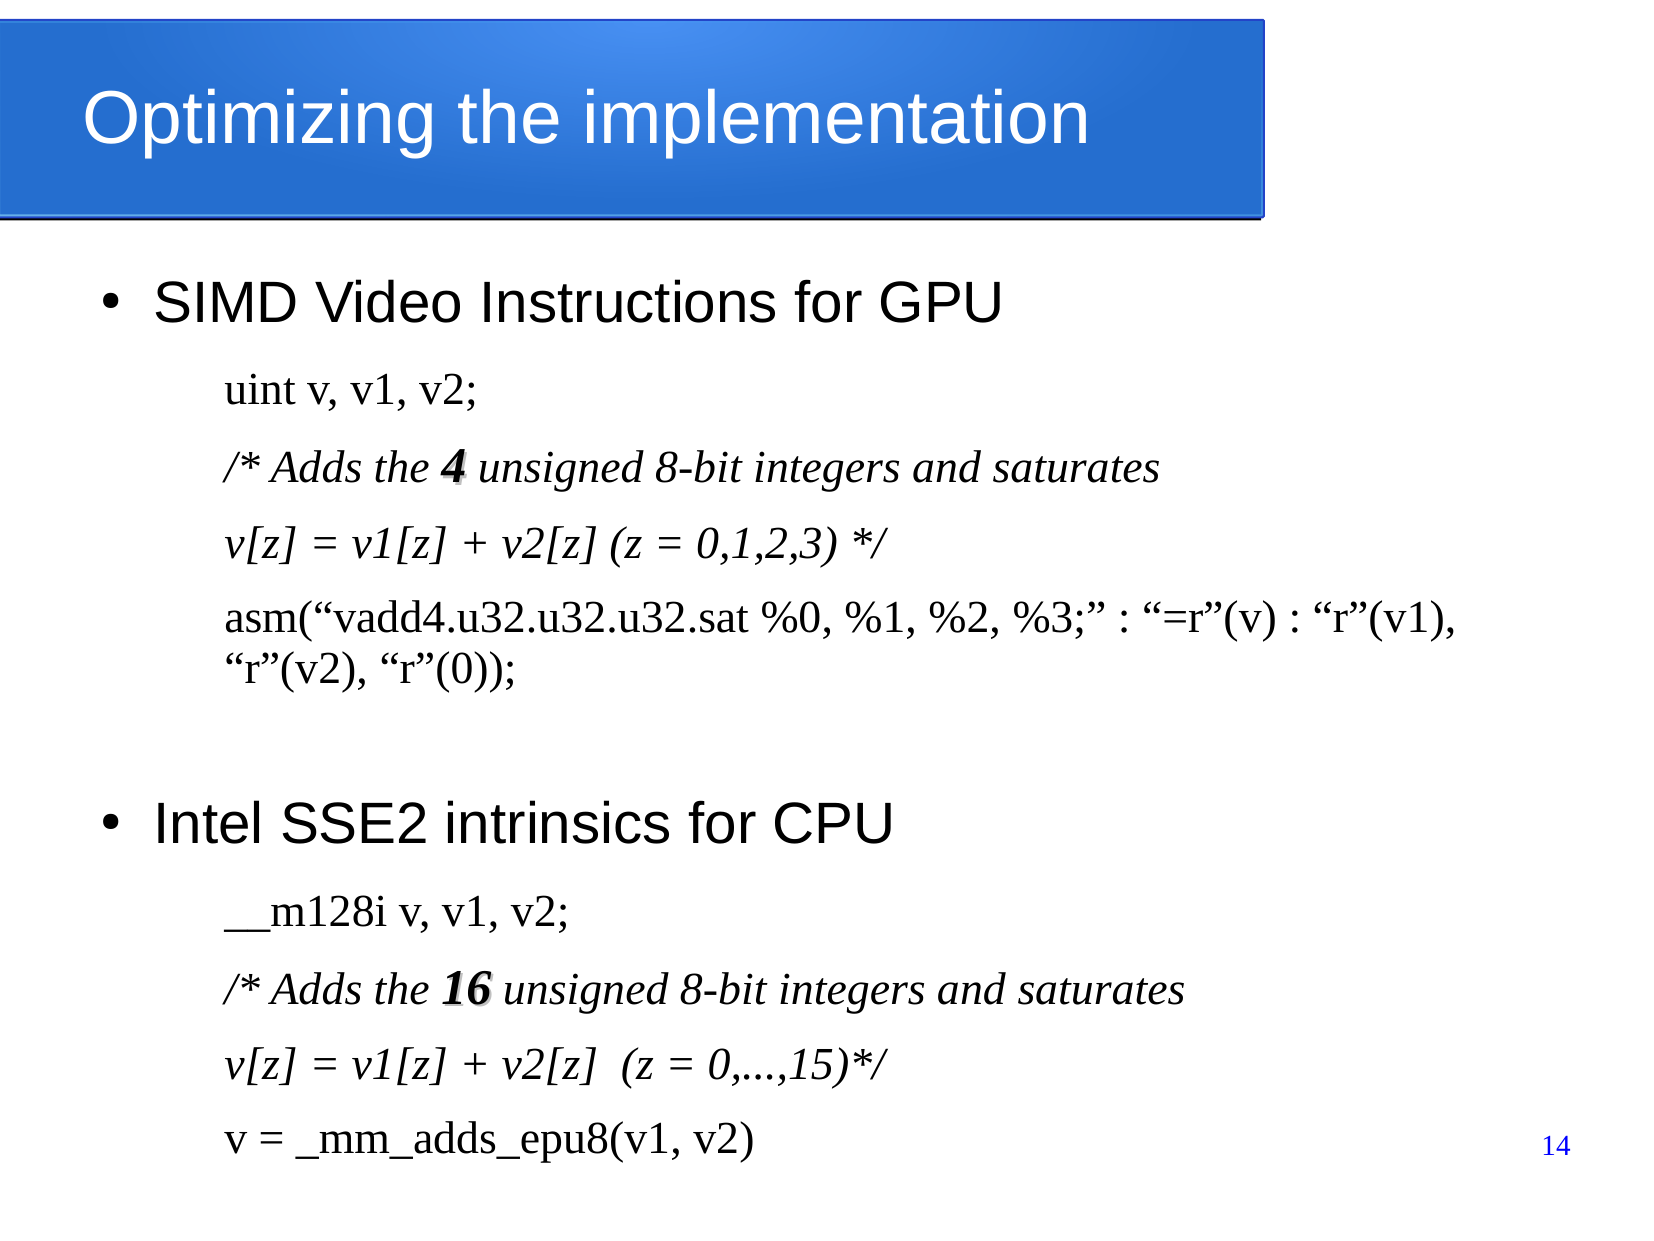

# Optimizing the implementation
SIMD Video Instructions for GPU
uint v, v1, v2;
/* Adds the 4 unsigned 8-bit integers and saturates
v[z] = v1[z] + v2[z] (z = 0,1,2,3) */
asm(“vadd4.u32.u32.u32.sat %0, %1, %2, %3;” : “=r”(v) : “r”(v1), “r”(v2), “r”(0));
Intel SSE2 intrinsics for CPU
__m128i v, v1, v2;
/* Adds the 16 unsigned 8-bit integers and saturates
v[z] = v1[z] + v2[z] (z = 0,...,15)*/
v = _mm_adds_epu8(v1, v2)
14